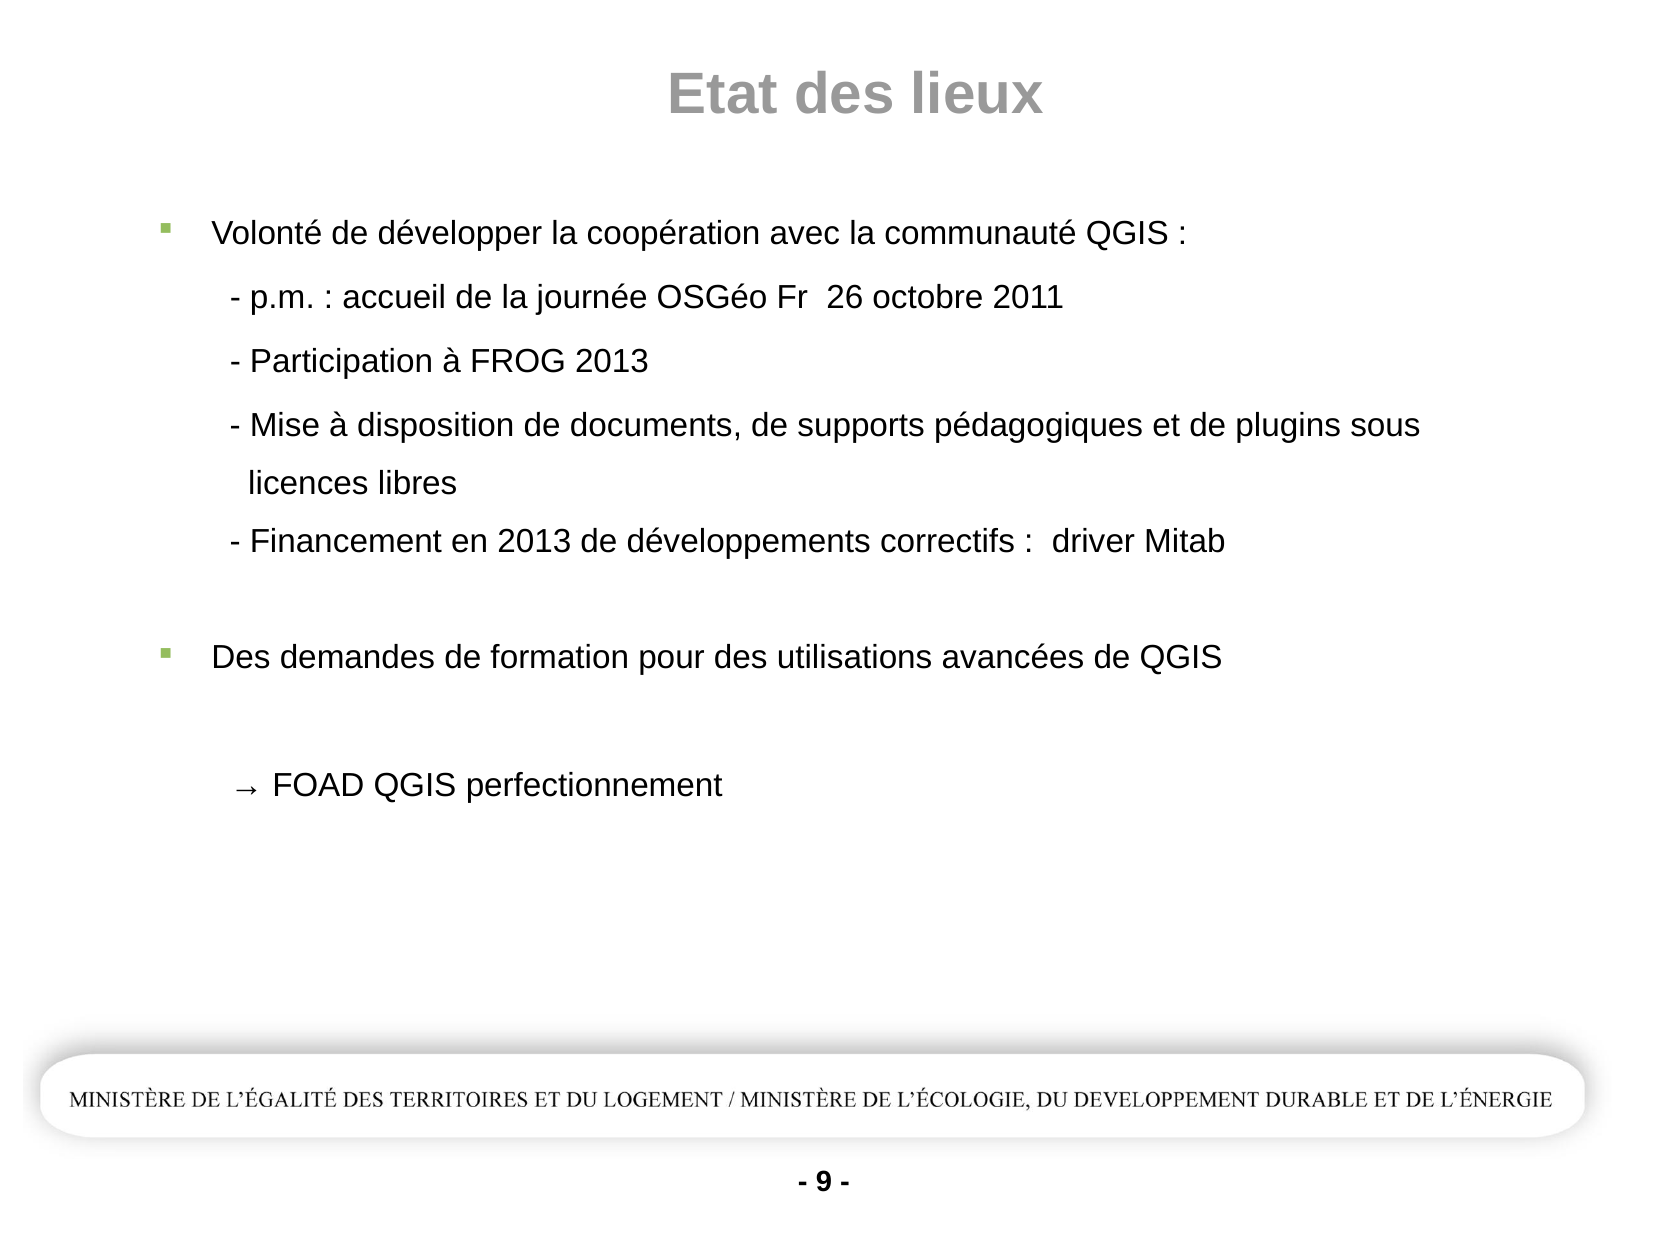

Etat des lieux
Volonté de développer la coopération avec la communauté QGIS :
 - p.m. : accueil de la journée OSGéo Fr 26 octobre 2011
 - Participation à FROG 2013
- Mise à disposition de documents, de supports pédagogiques et de plugins sous
 licences libres
- Financement en 2013 de développements correctifs : driver Mitab
Des demandes de formation pour des utilisations avancées de QGIS
 → FOAD QGIS perfectionnement